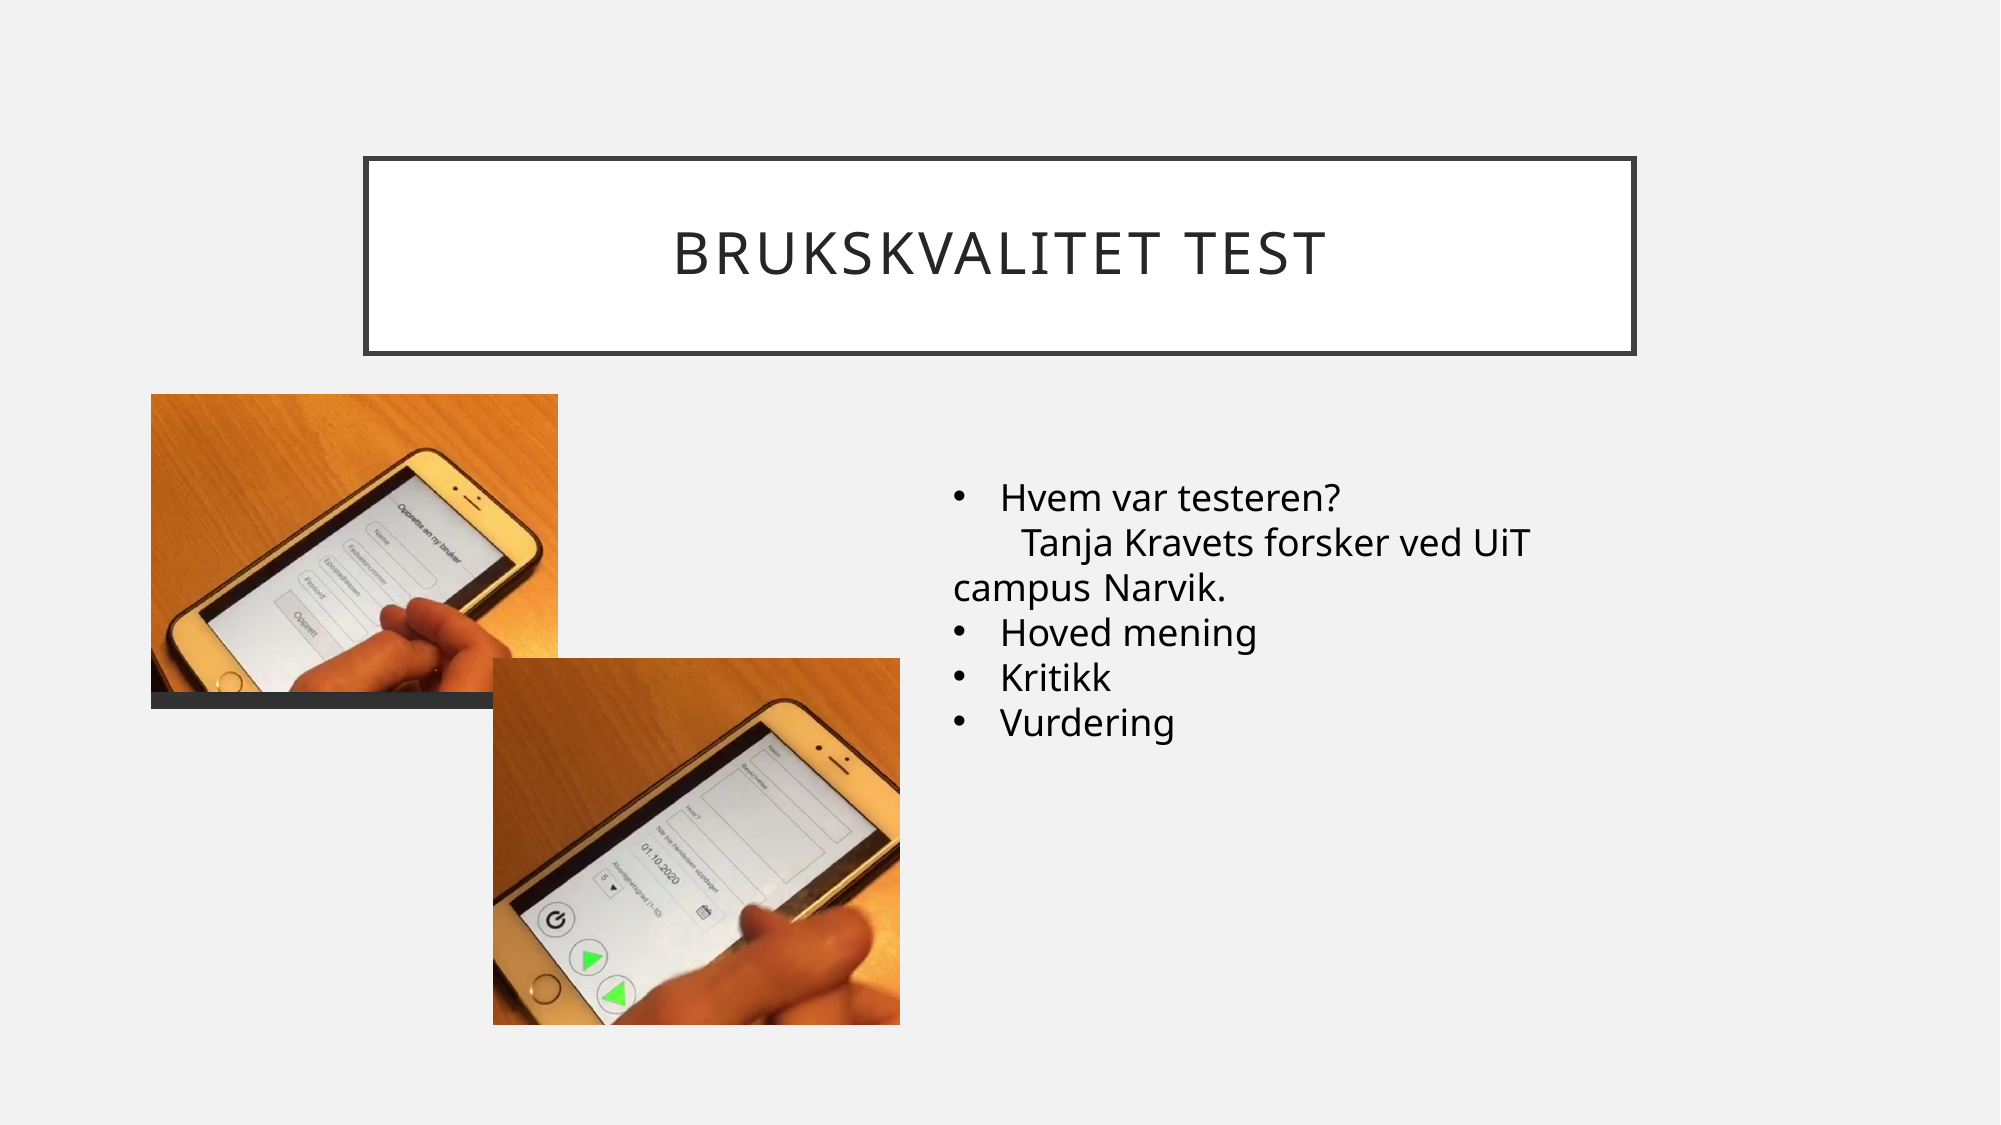

# Brukskvalitet test
Hvem var testeren?
 Tanja Kravets forsker ved UiT campus 	Narvik.
Hoved mening
Kritikk
Vurdering